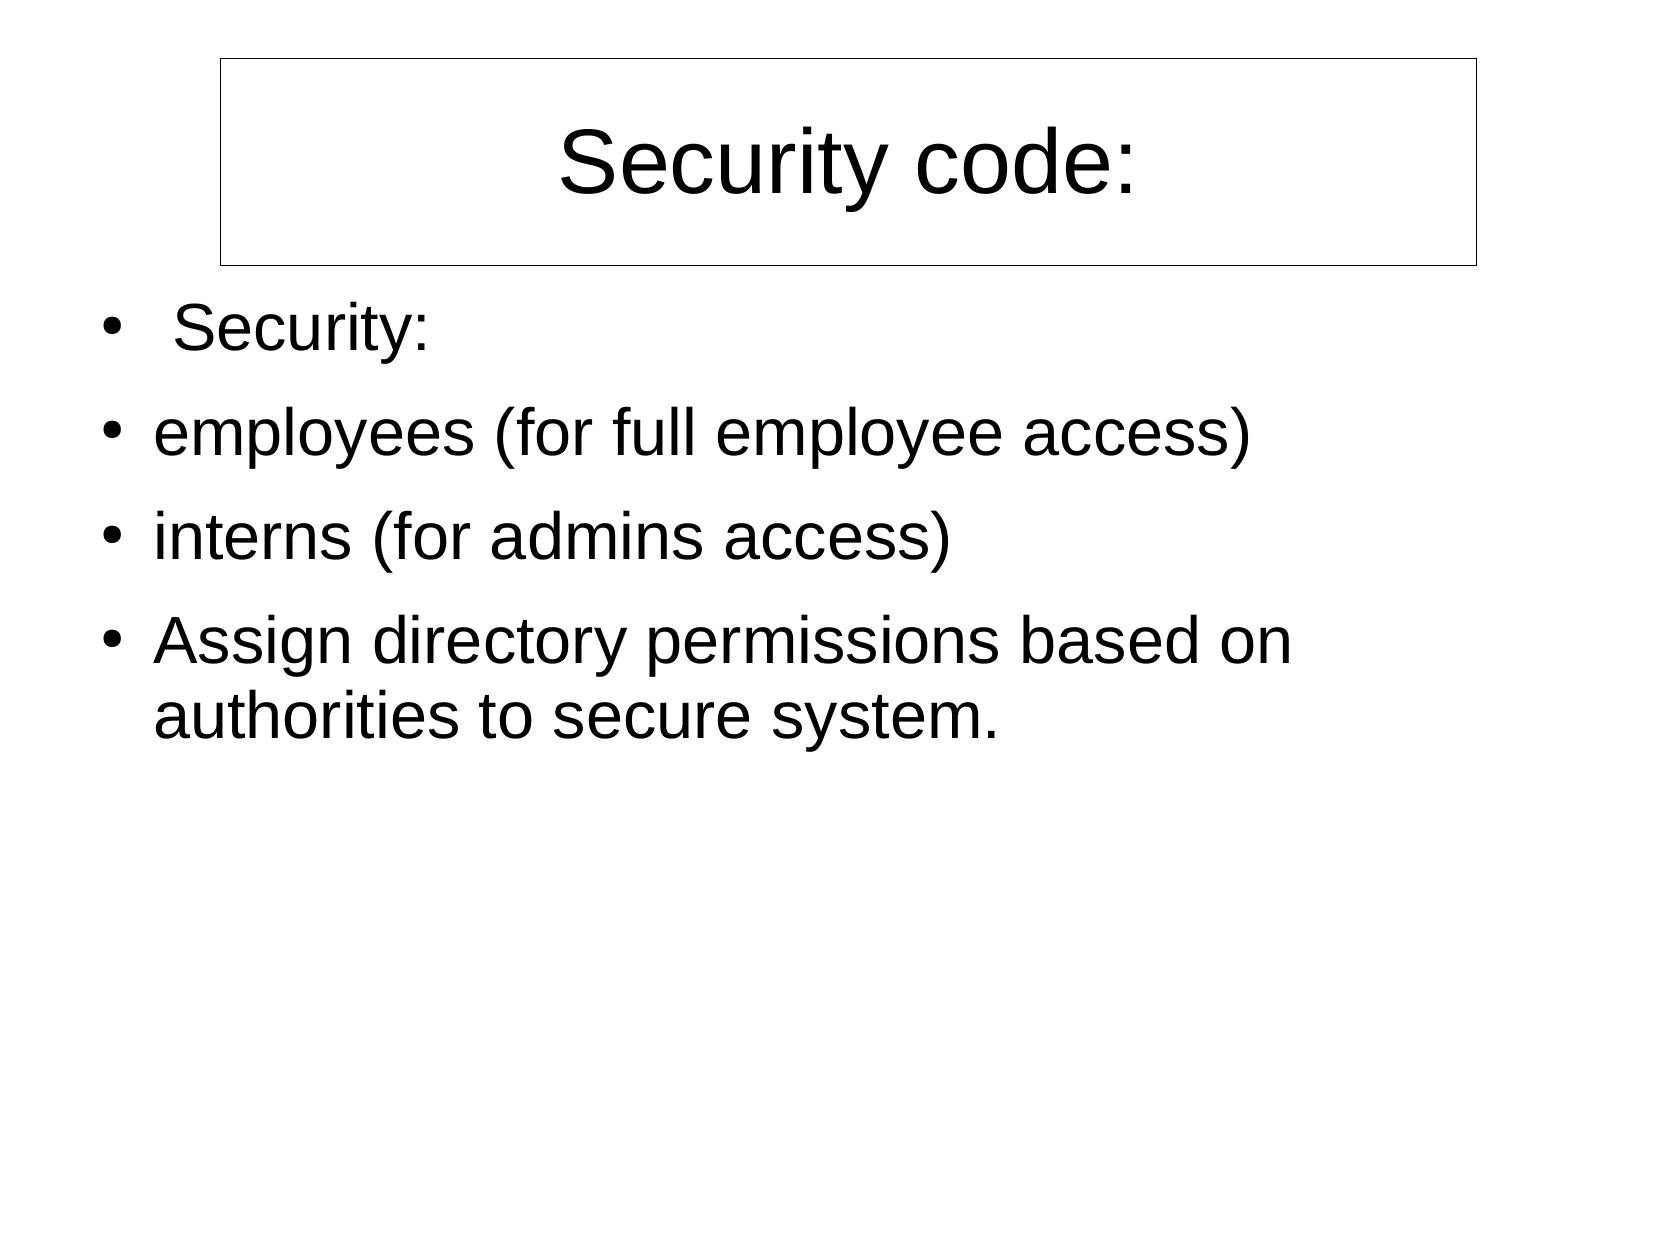

# Security code:
 Security:
employees (for full employee access)
interns (for admins access)
Assign directory permissions based on authorities to secure system.